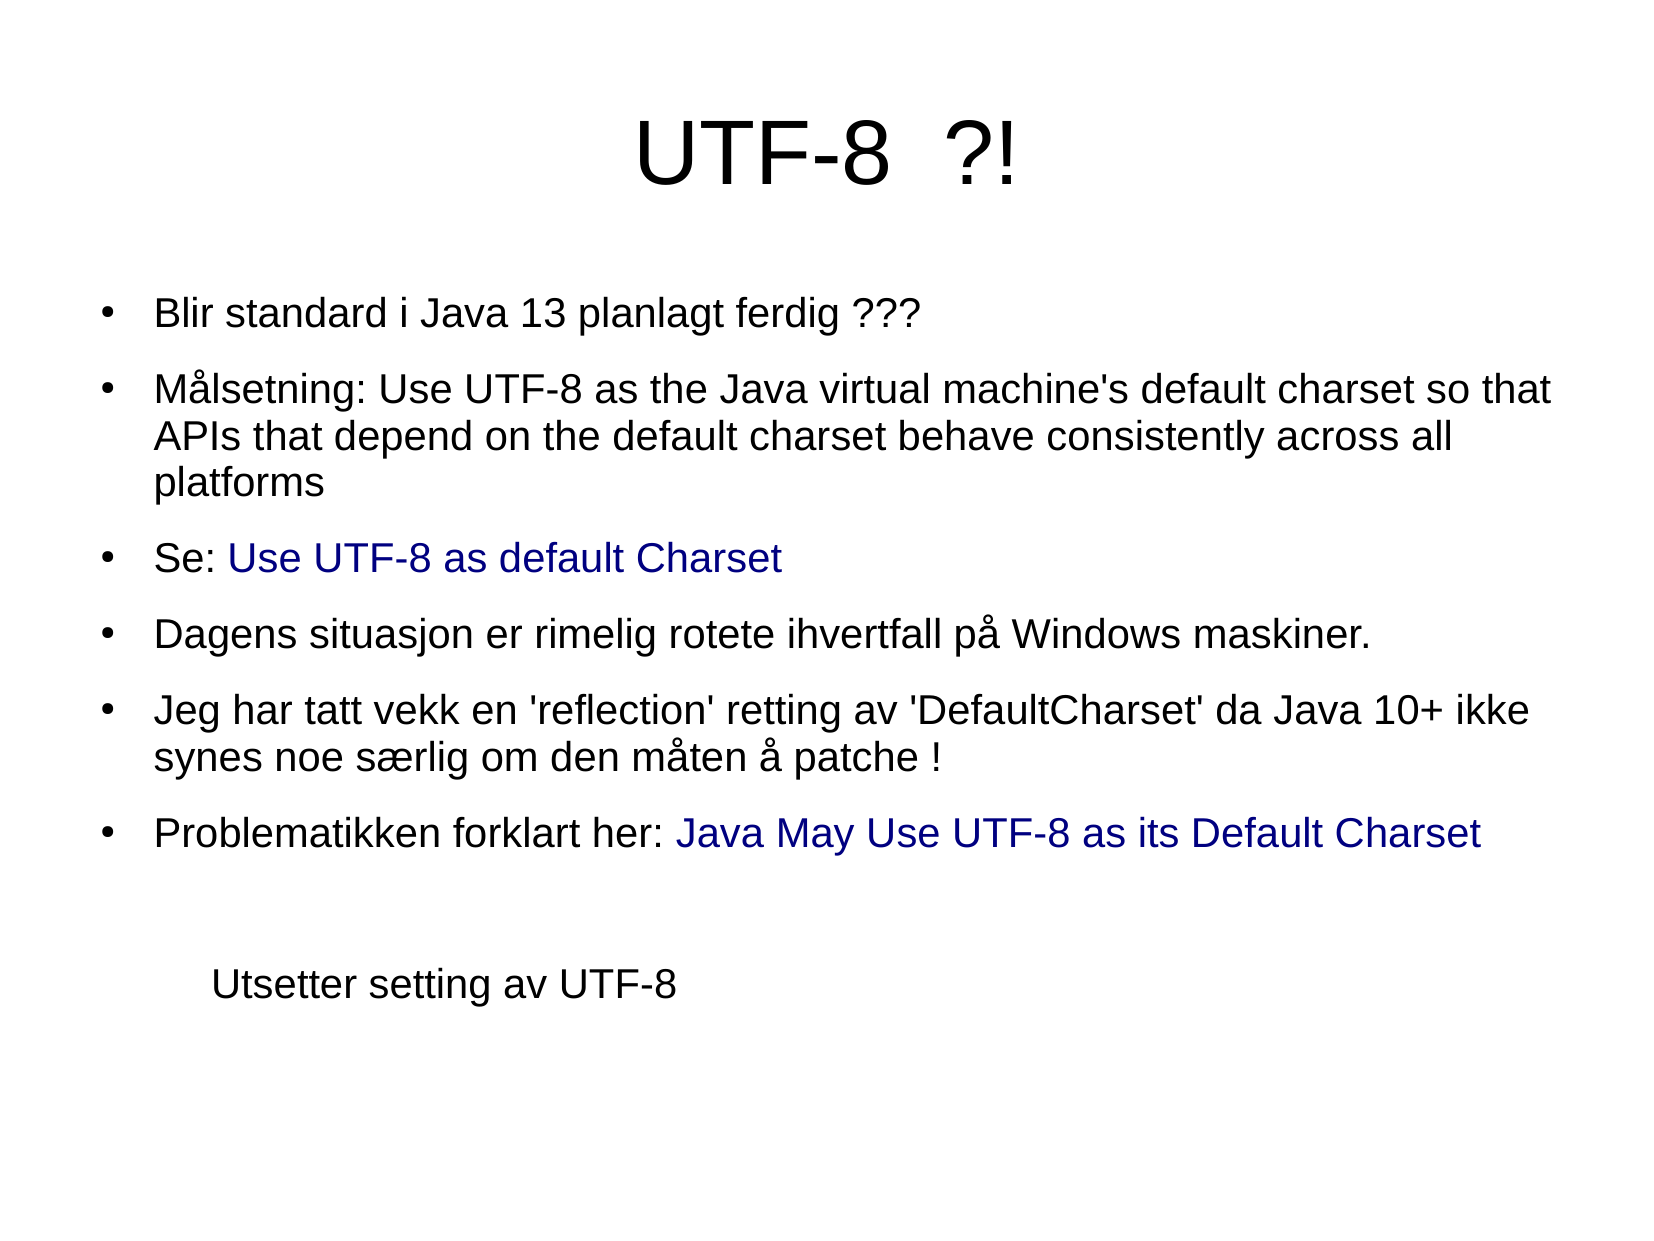

# UTF-8 ?!
Blir standard i Java 13 planlagt ferdig ???
Målsetning: Use UTF-8 as the Java virtual machine's default charset so that APIs that depend on the default charset behave consistently across all platforms
Se: Use UTF-8 as default Charset
Dagens situasjon er rimelig rotete ihvertfall på Windows maskiner.
Jeg har tatt vekk en 'reflection' retting av 'DefaultCharset' da Java 10+ ikke synes noe særlig om den måten å patche !
Problematikken forklart her: Java May Use UTF-8 as its Default Charset
 Utsetter setting av UTF-8